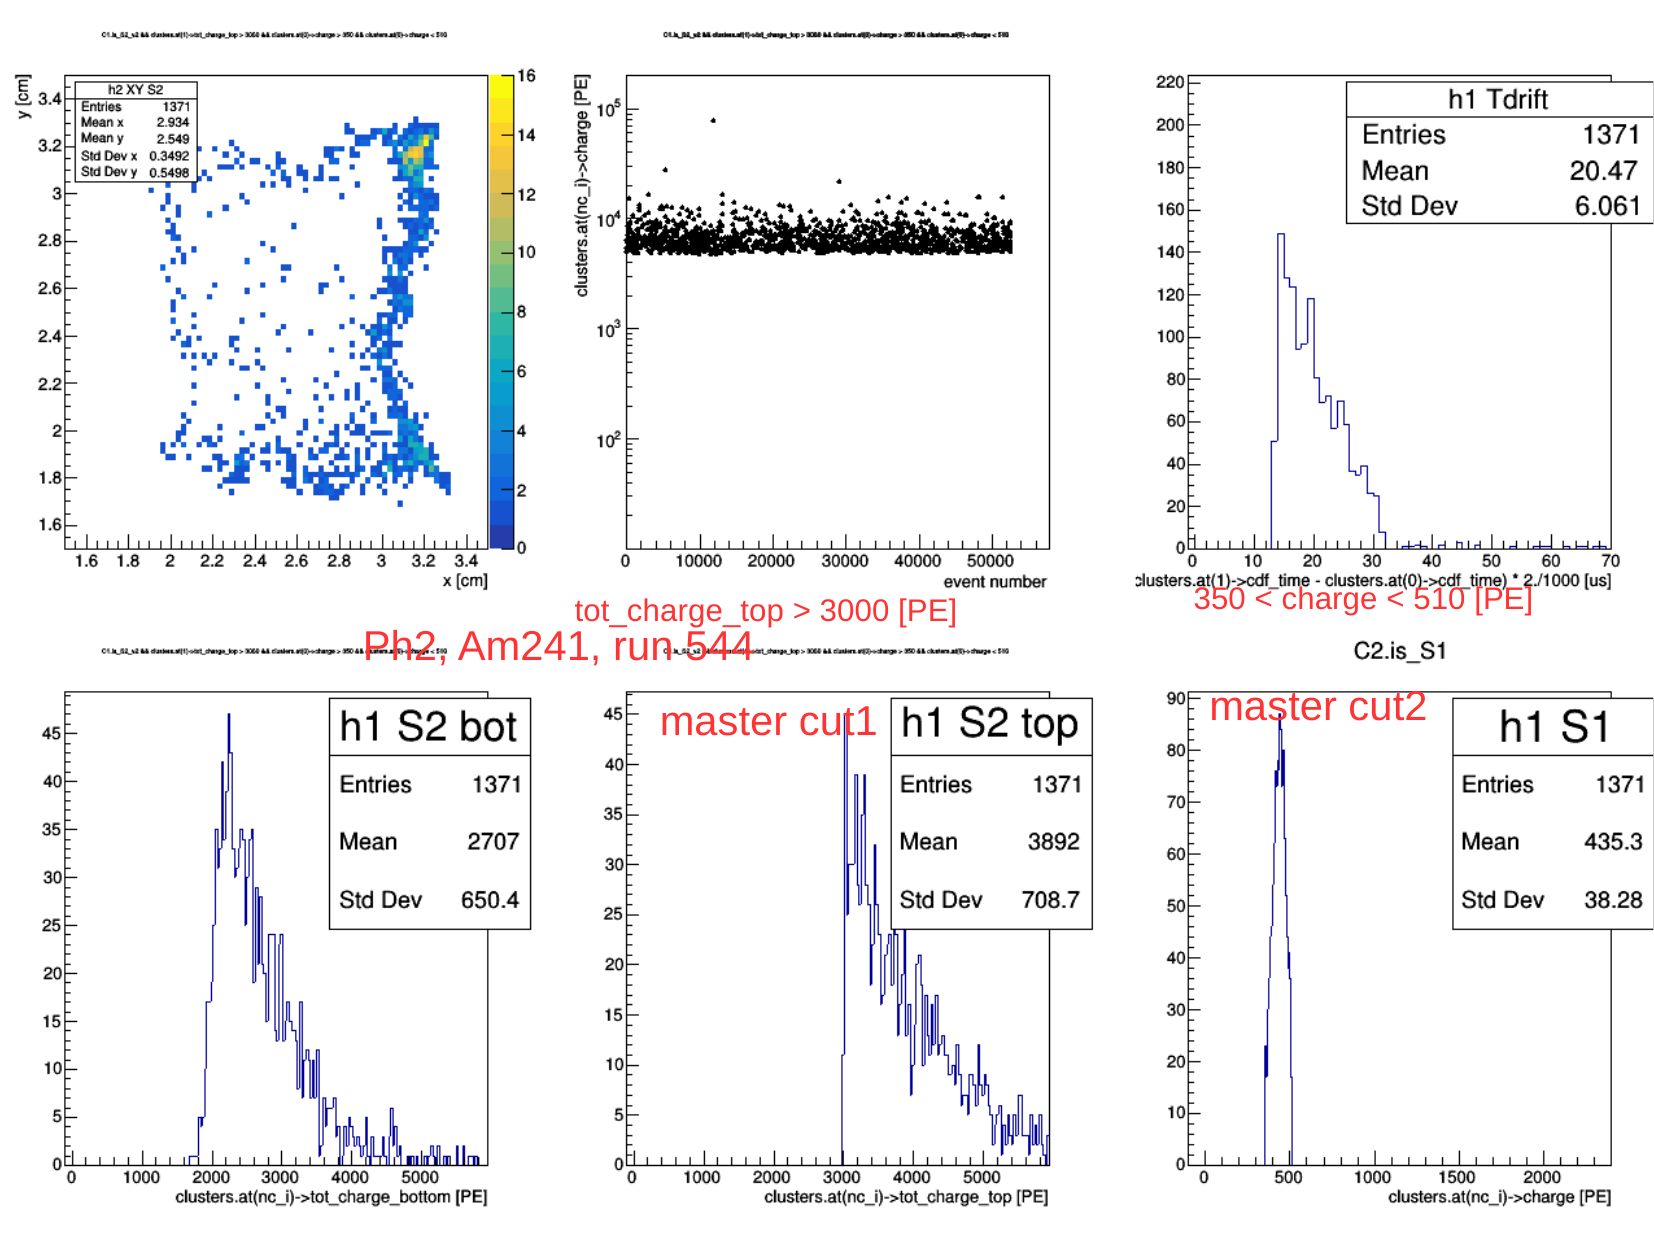

350 < charge < 510 [PE]
tot_charge_top > 3000 [PE]
Ph2, Am241, run 544
master cut2
master cut1